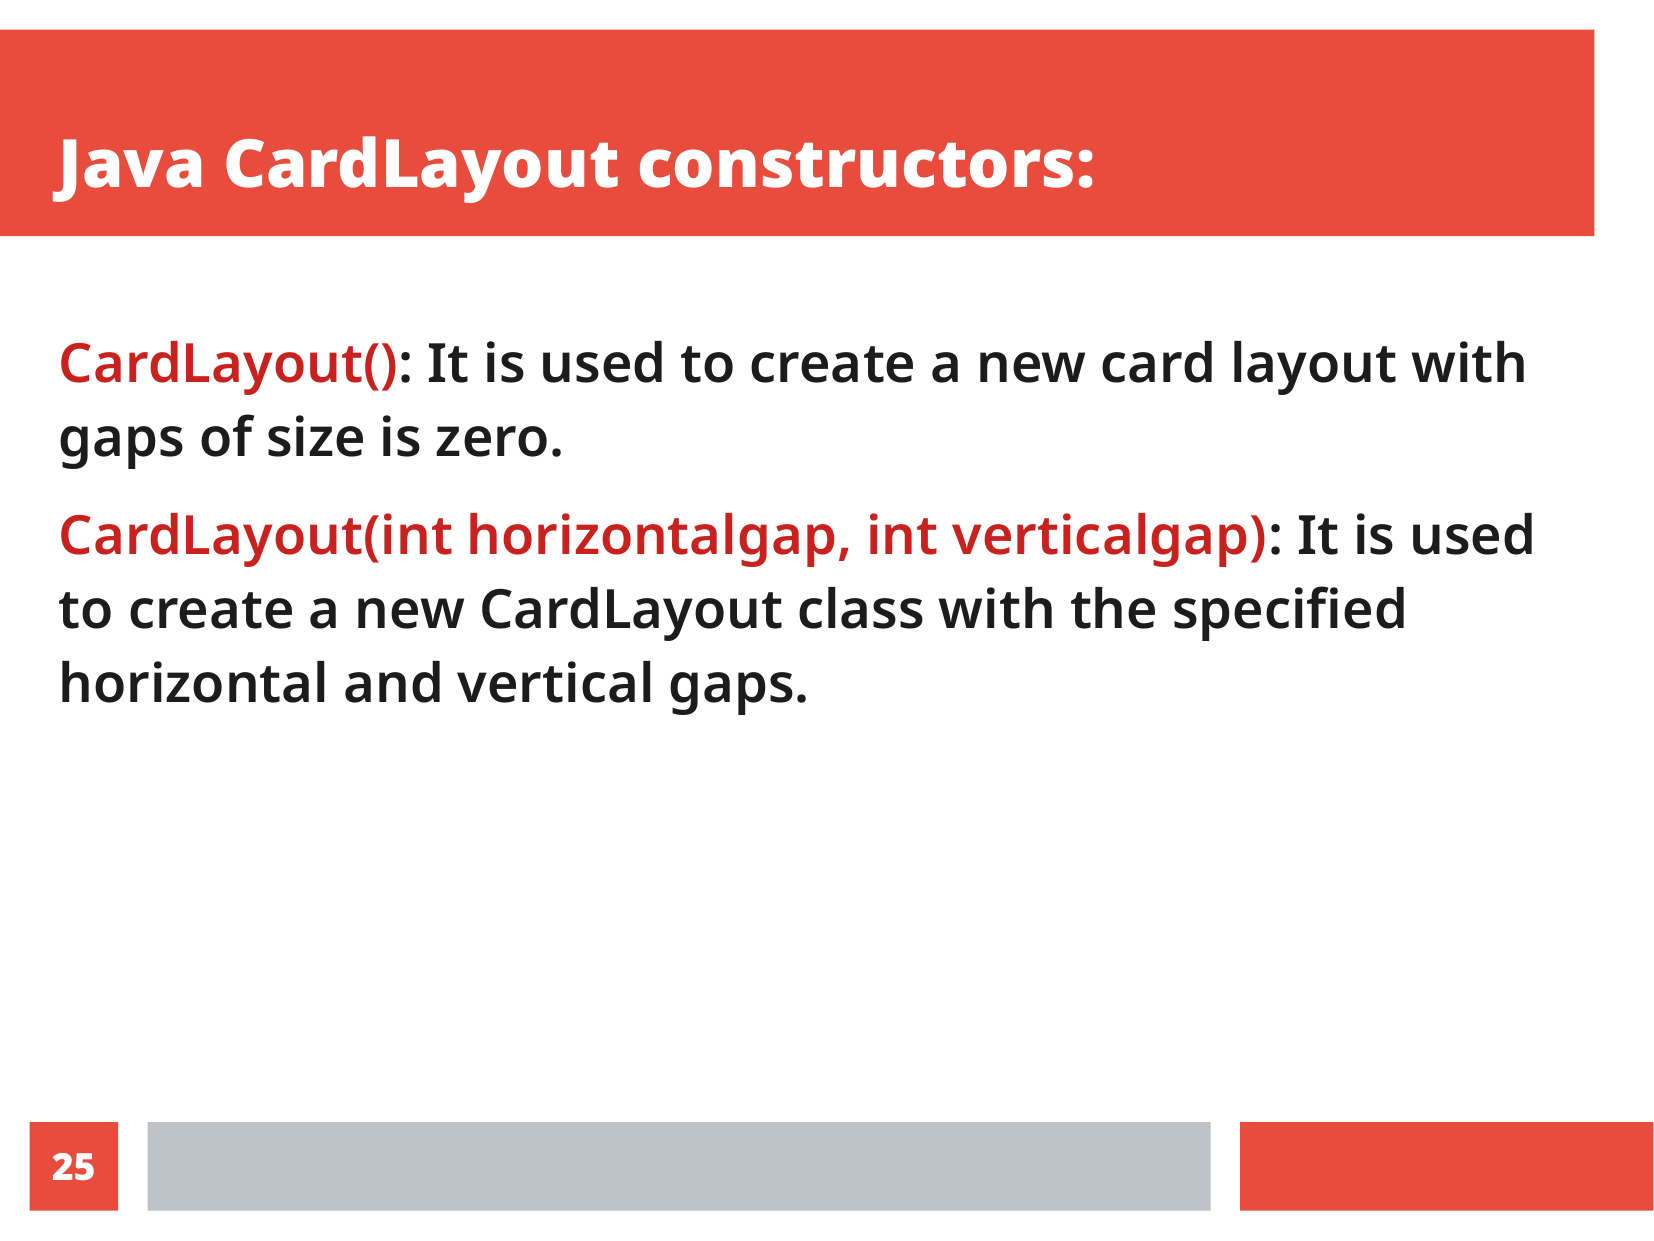

# Java CardLayout constructors:
CardLayout(): It is used to create a new card layout with gaps of size is zero.
CardLayout(int horizontalgap, int verticalgap): It is used to create a new CardLayout class with the specified horizontal and vertical gaps.
25